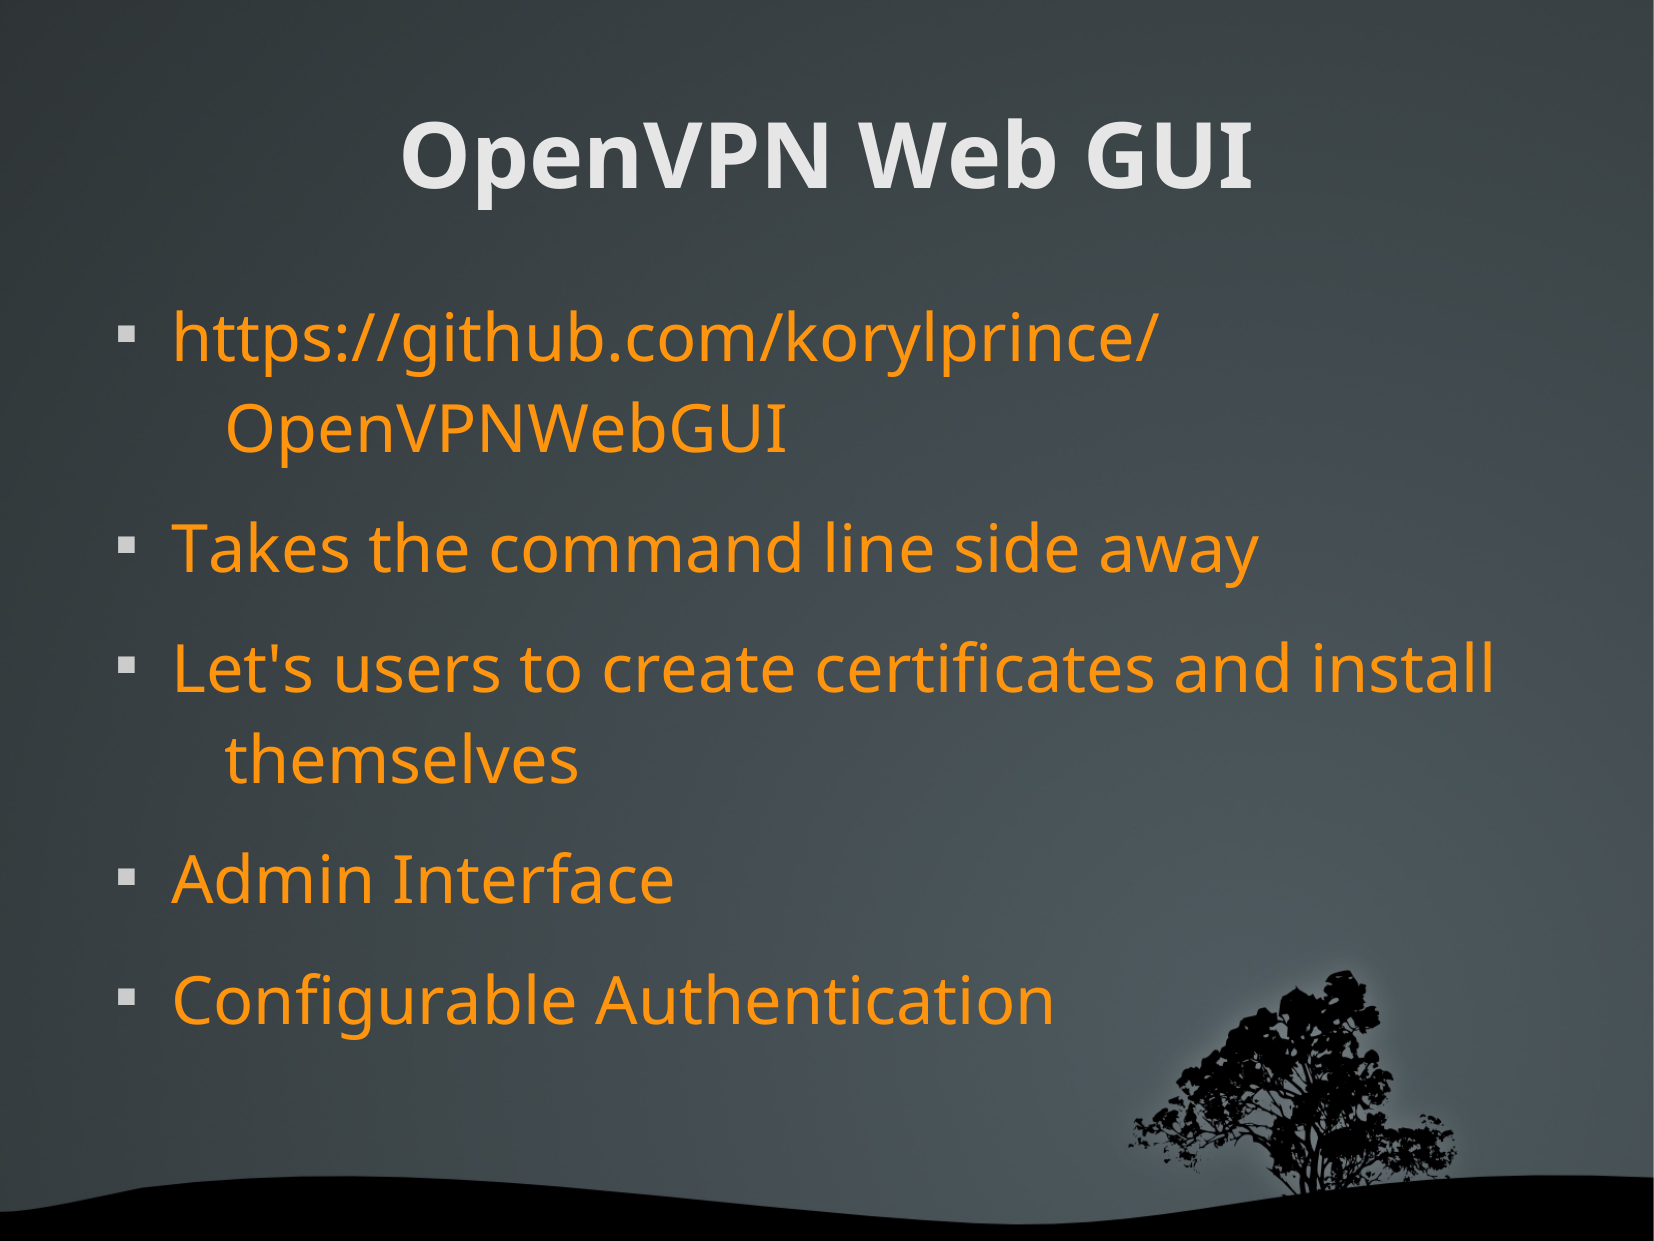

# OpenVPN Web GUI
https://github.com/korylprince/OpenVPNWebGUI
Takes the command line side away
Let's users to create certificates and install themselves
Admin Interface
Configurable Authentication